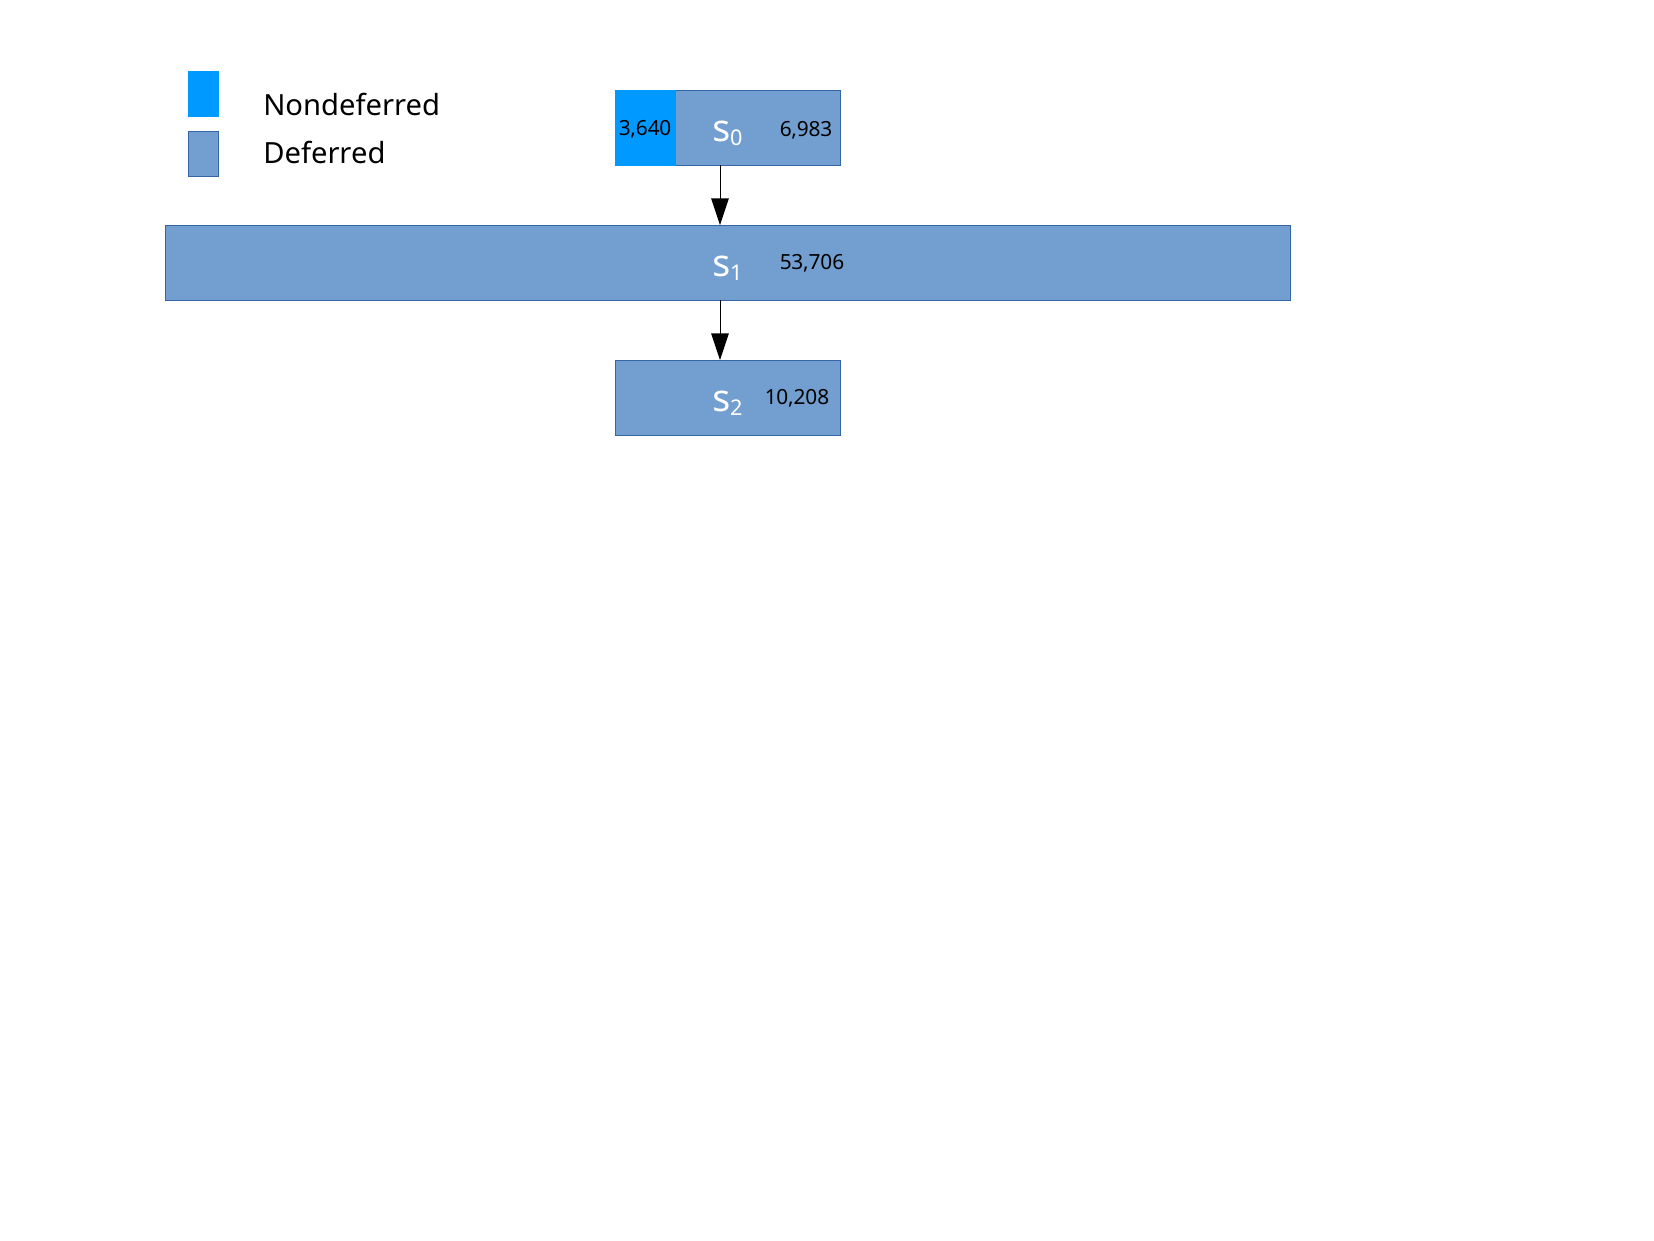

Nondeferred
s0
3,640
6,983
Deferred
s1
53,706
s2
10,208